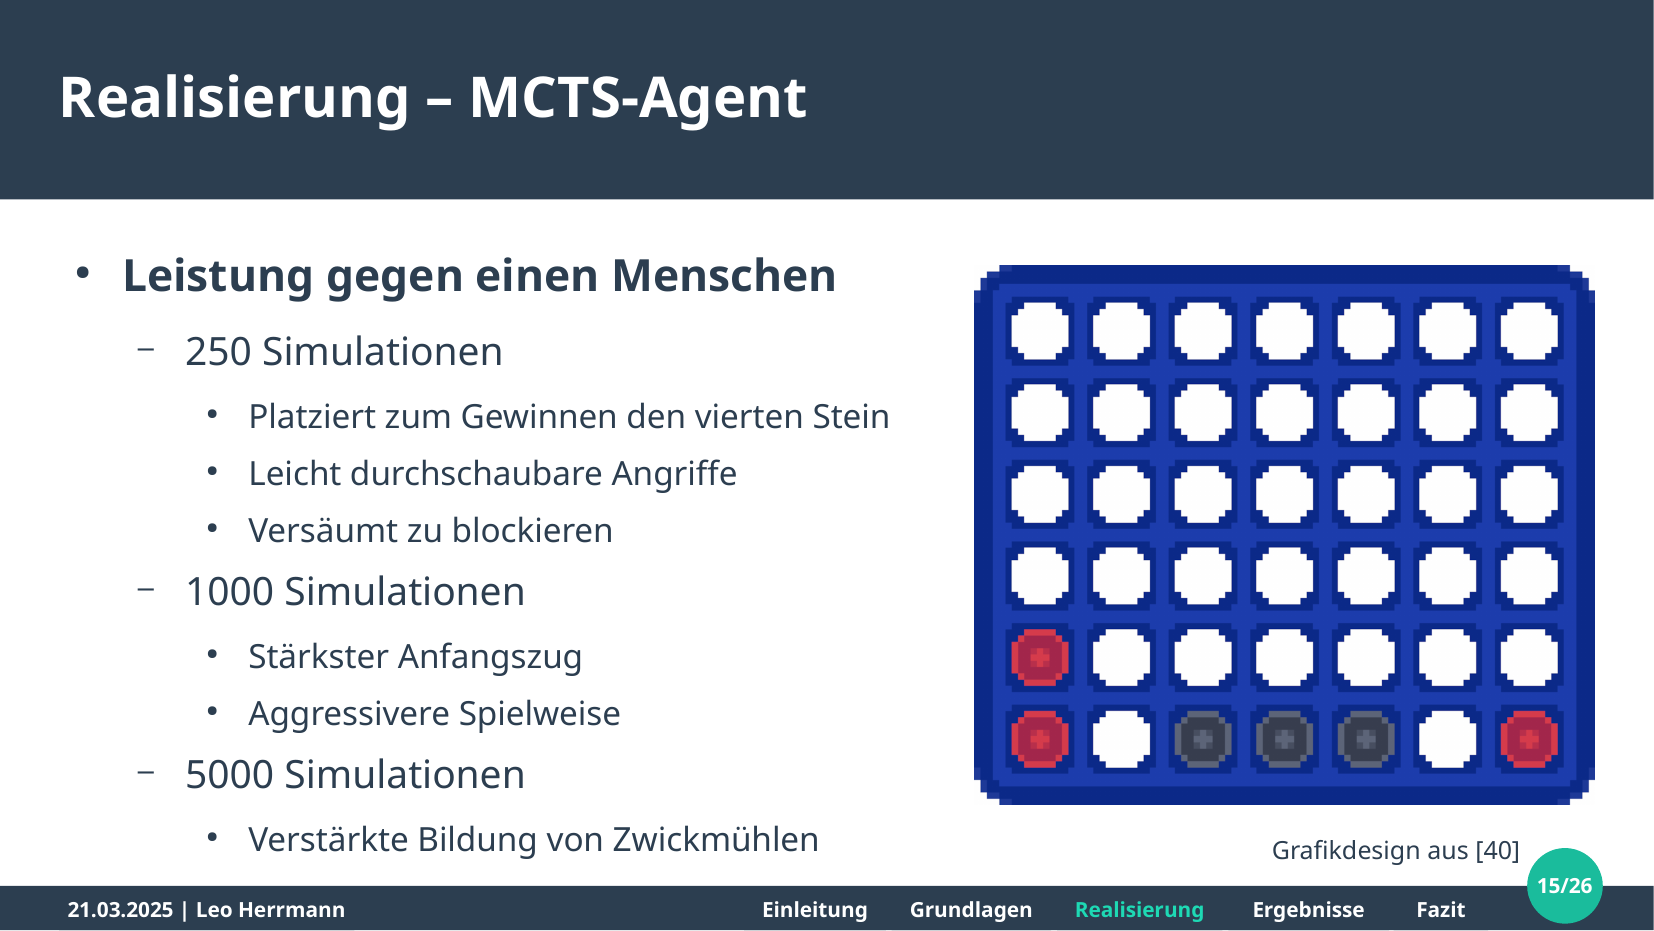

# Realisierung – MCTS-Agent
Leistung gegen einen Menschen
250 Simulationen
Platziert zum Gewinnen den vierten Stein
Leicht durchschaubare Angriffe
Versäumt zu blockieren
1000 Simulationen
Stärkster Anfangszug
Aggressivere Spielweise
5000 Simulationen
Verstärkte Bildung von Zwickmühlen
Grafikdesign aus [40]
Einleitung
Grundlagen
Realisierung
Ergebnisse
Fazit